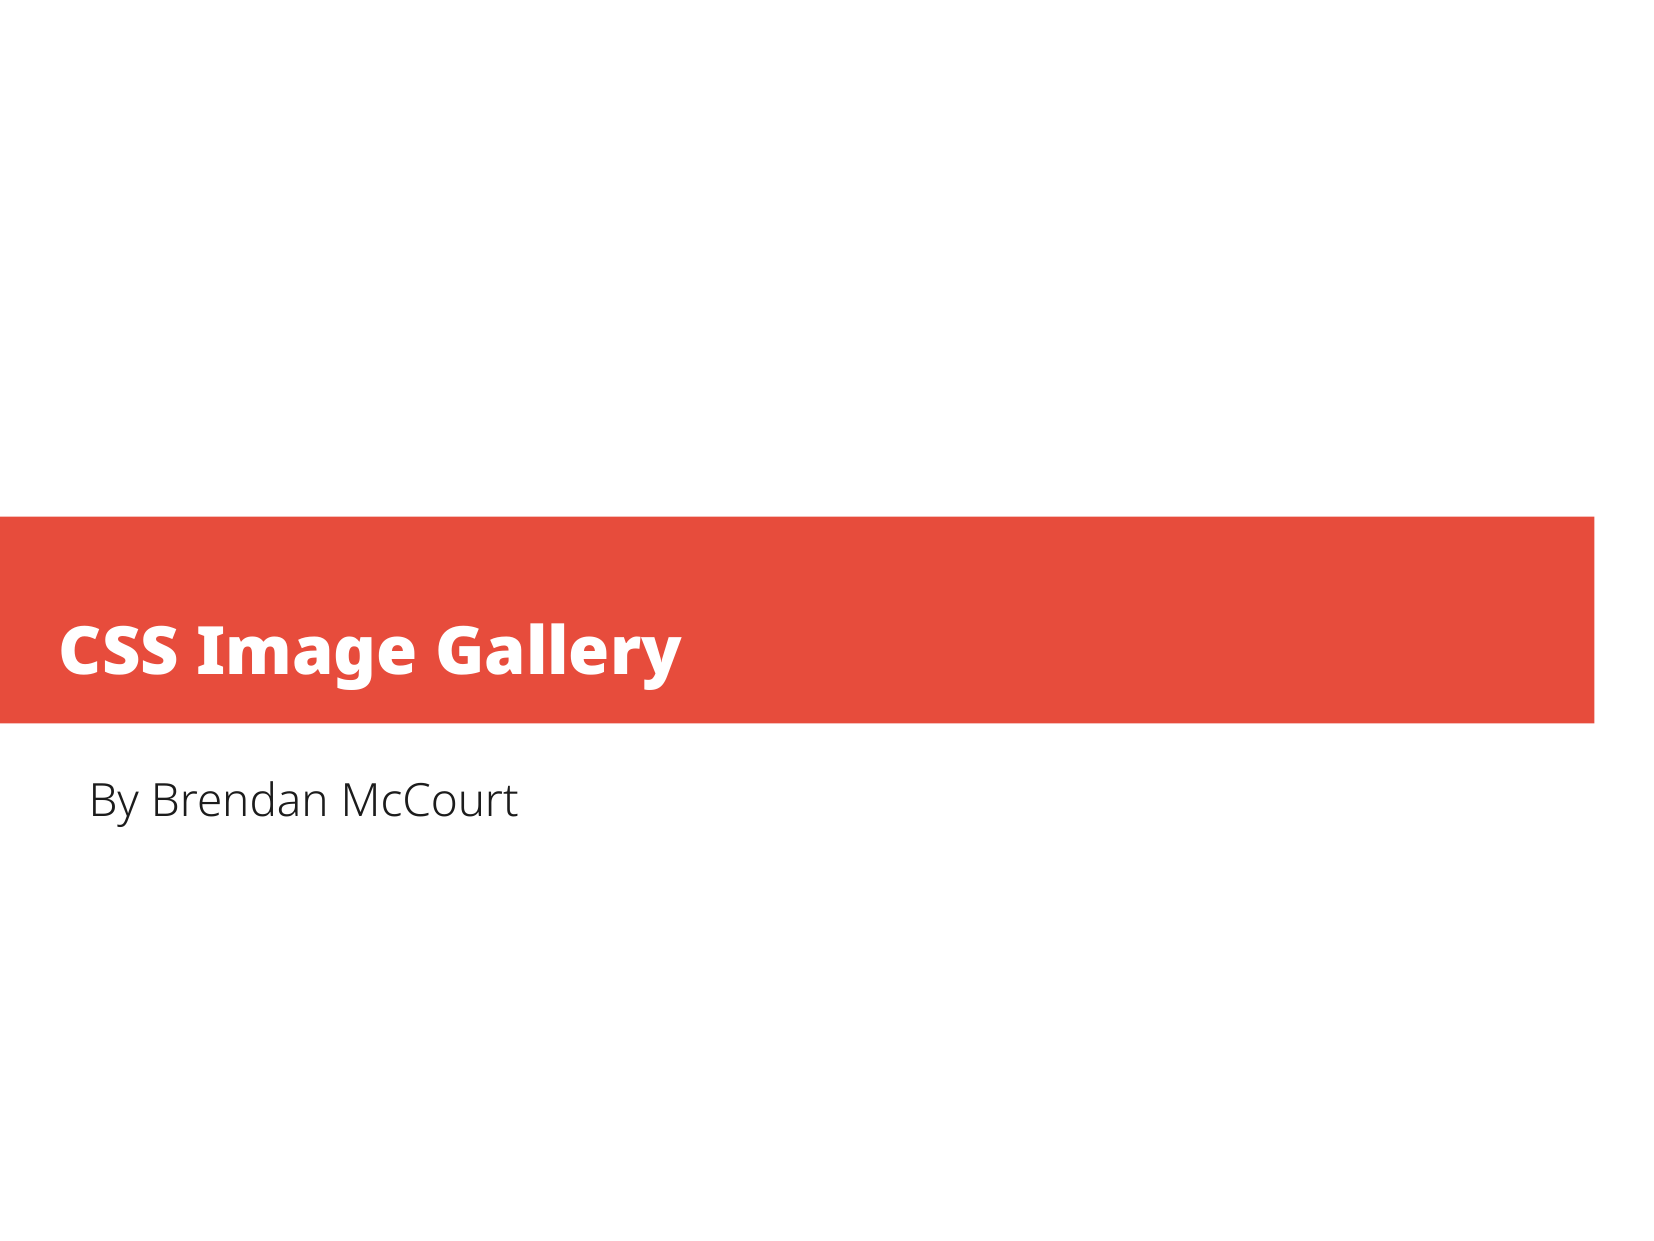

# CSS Image Gallery
By Brendan McCourt